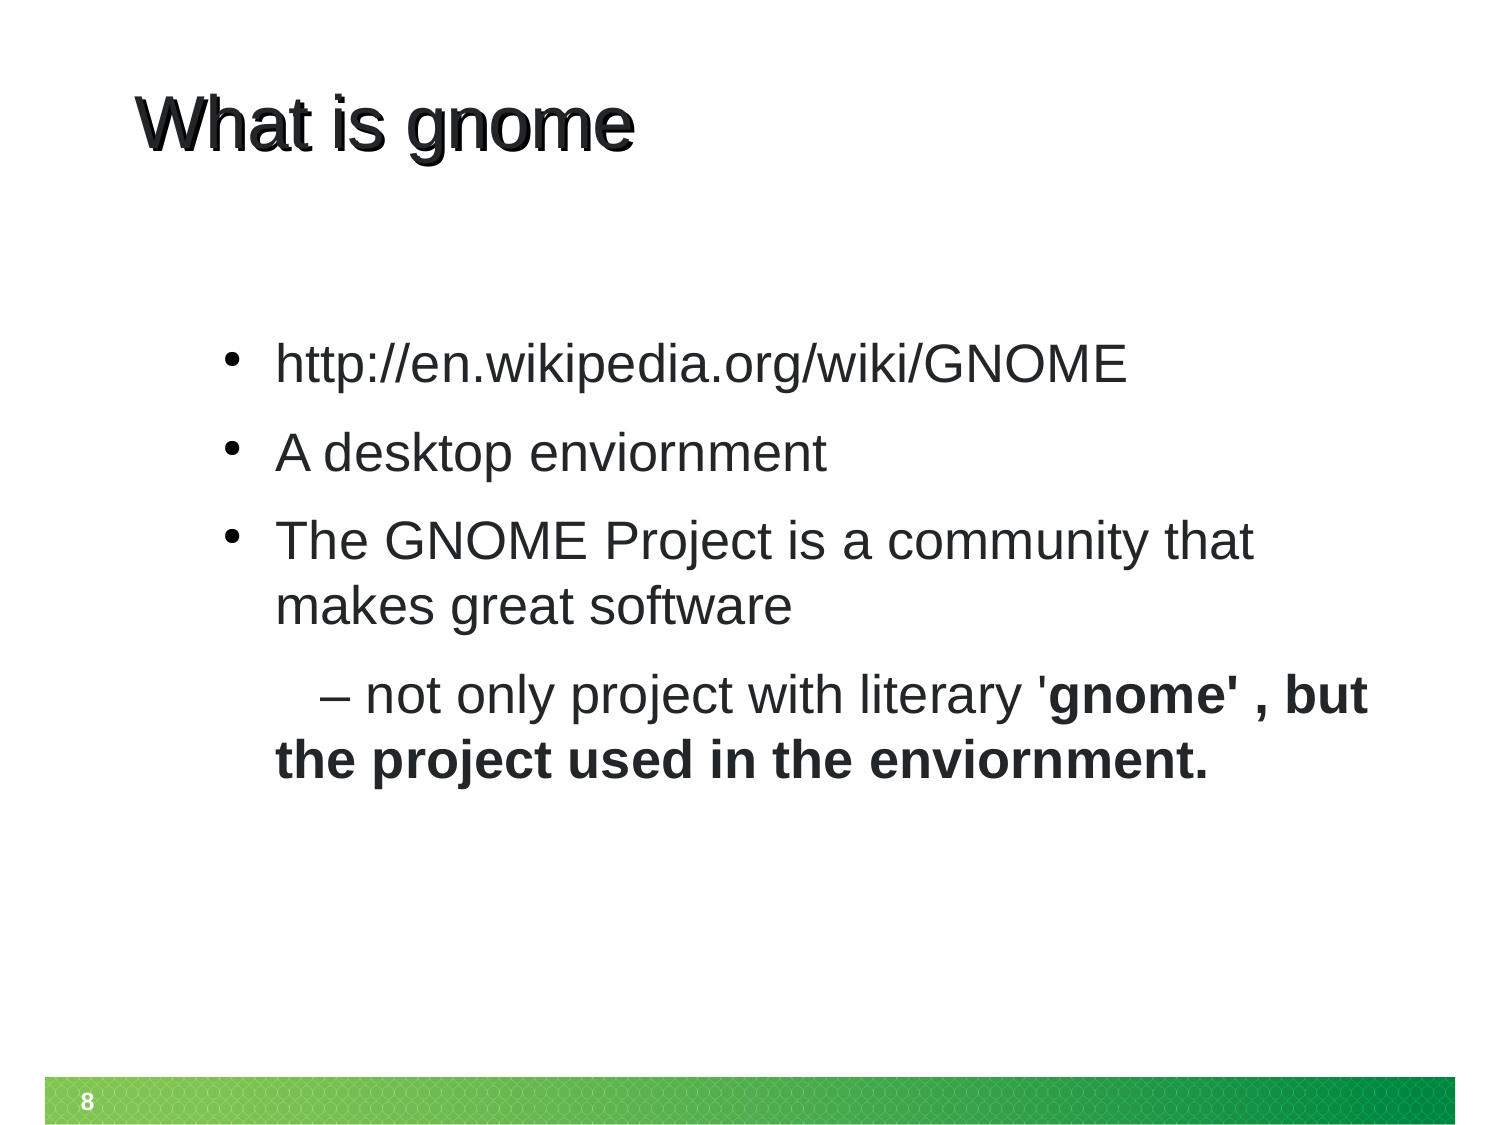

# What is gnome
http://en.wikipedia.org/wiki/GNOME
A desktop enviornment
The GNOME Project is a community that makes great software
 – not only project with literary 'gnome' , but the project used in the enviornment.